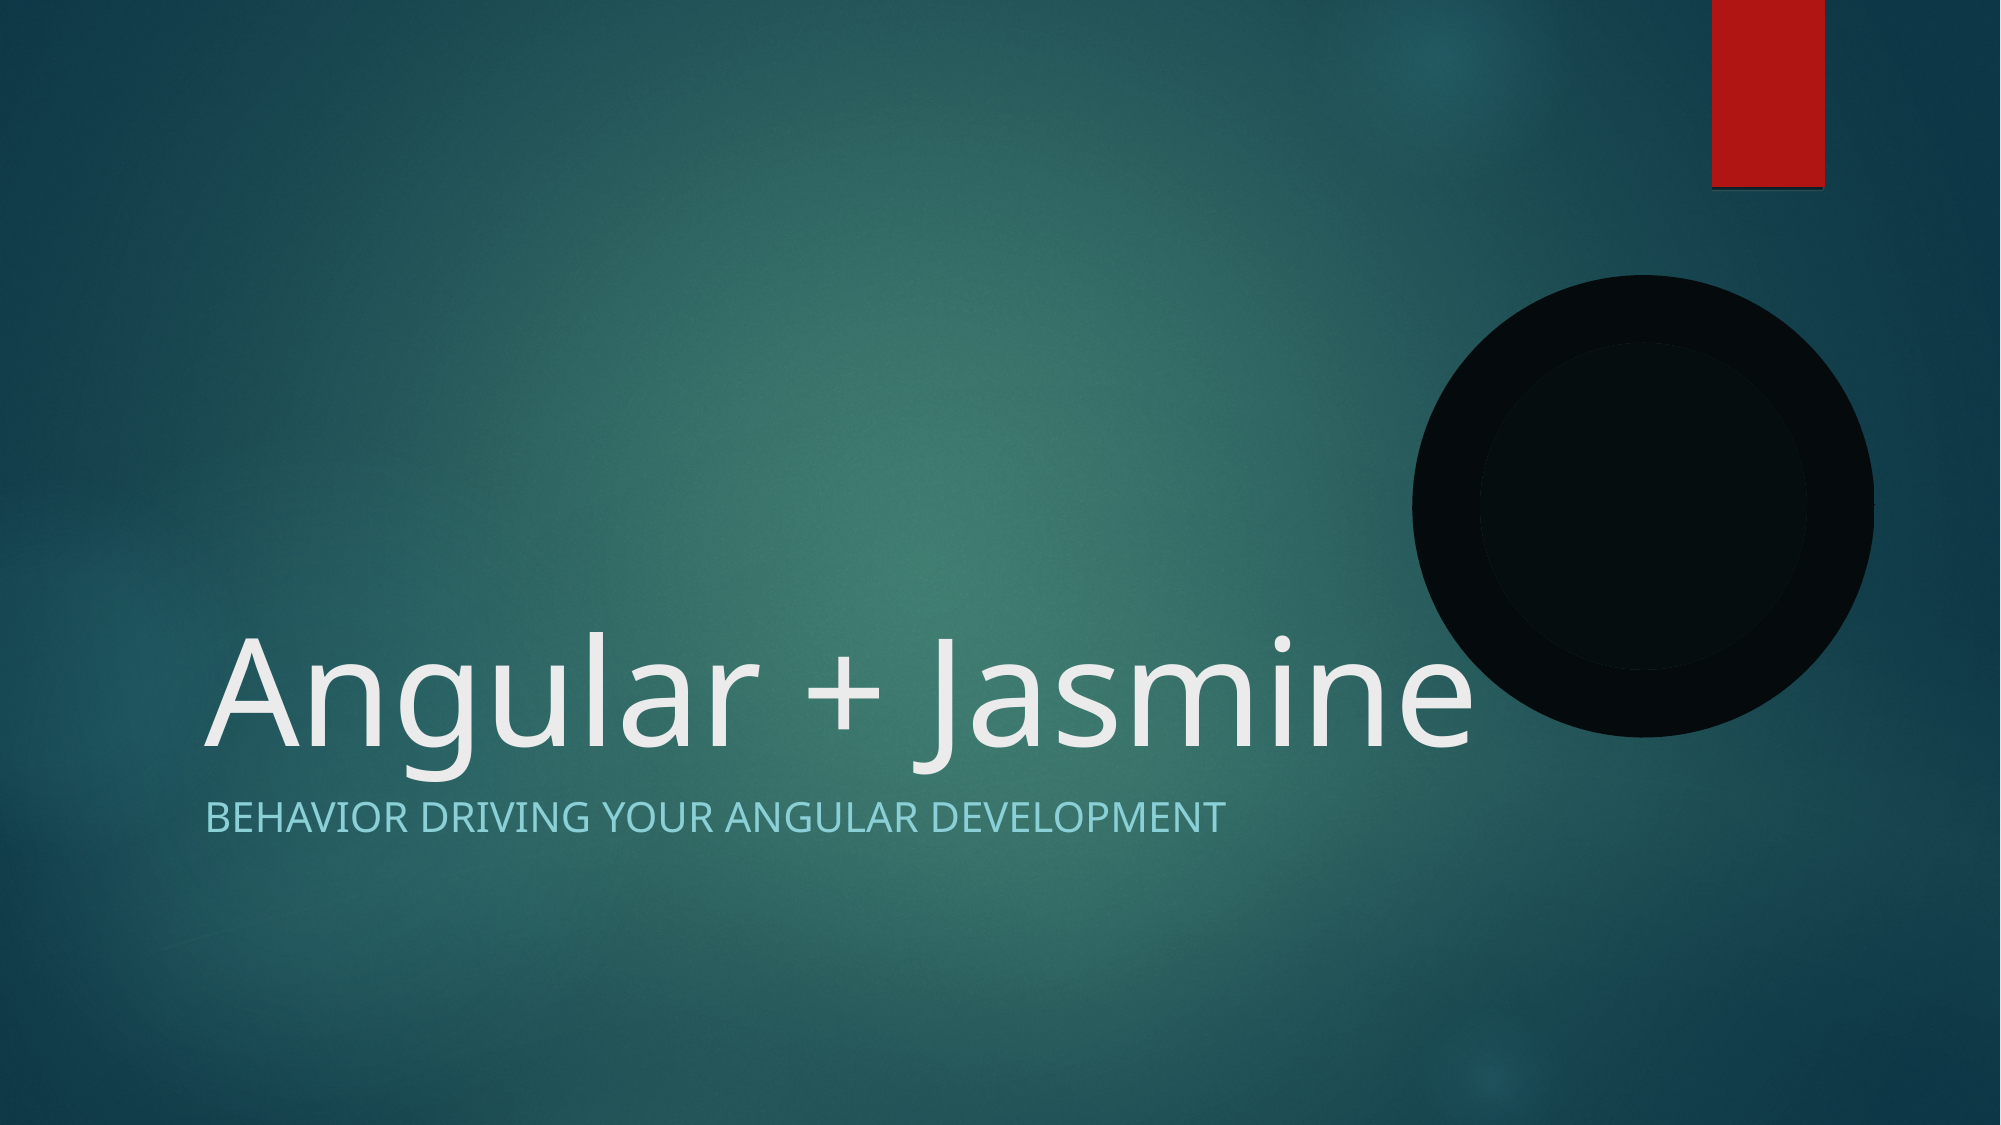

# Angular + Jasmine
Behavior Driving Your Angular Development